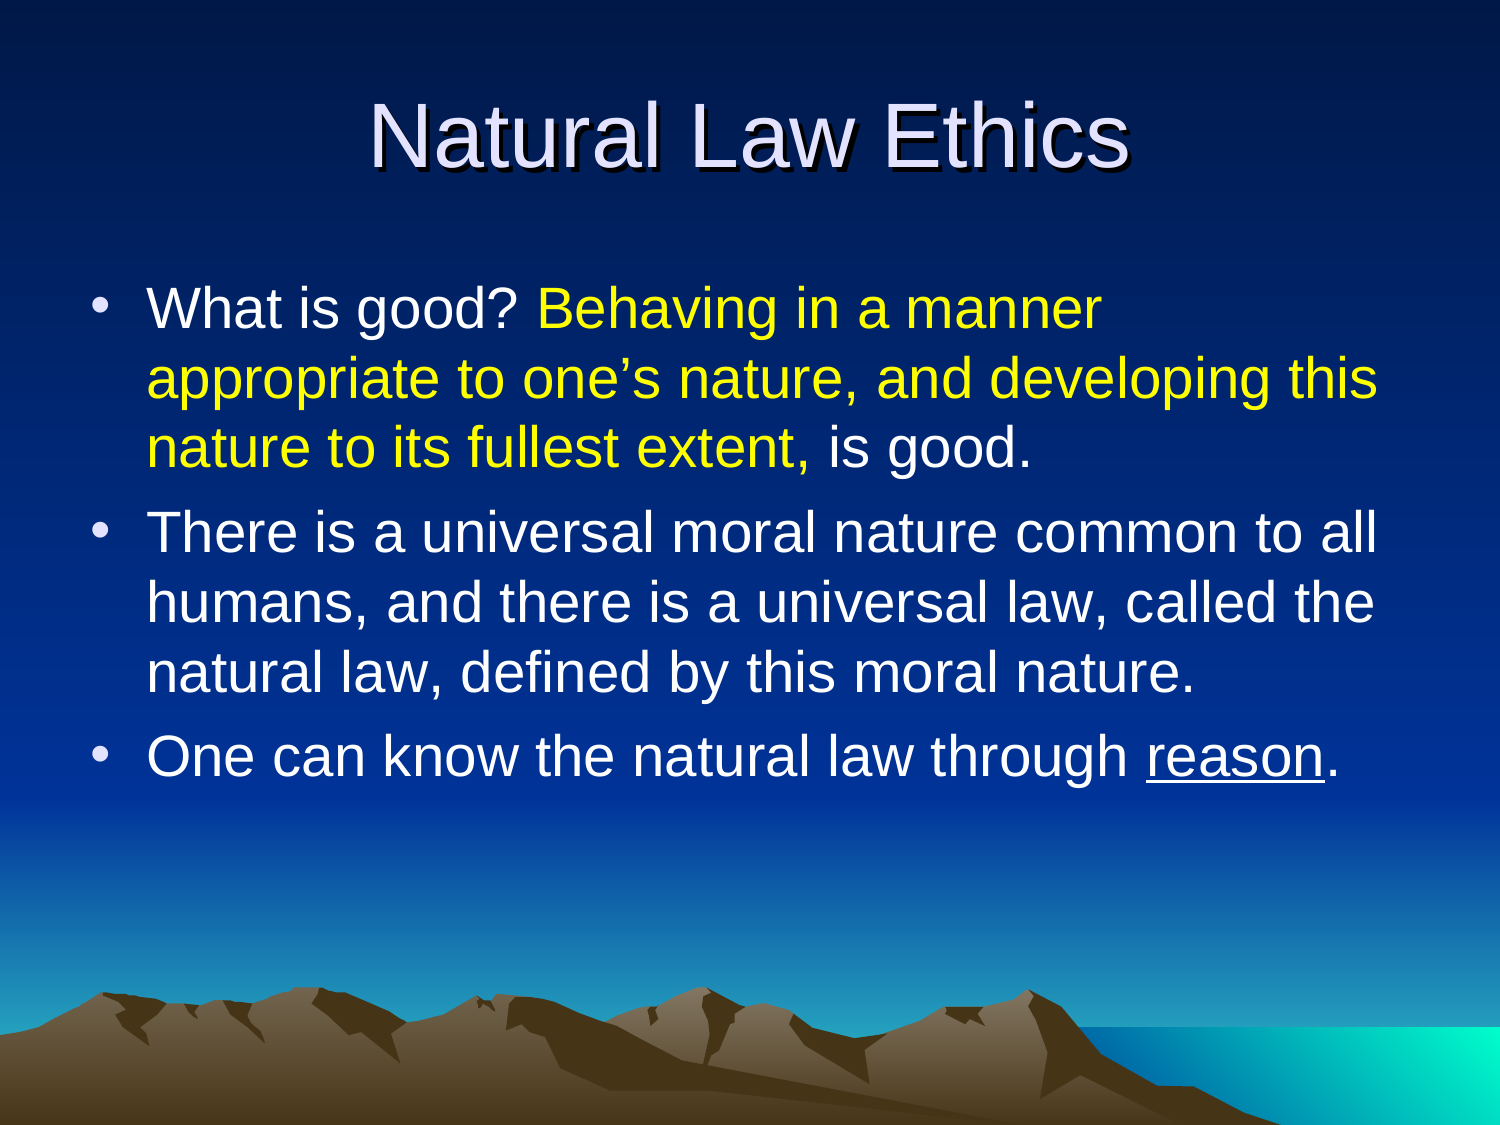

# Natural Law Ethics
What is good? Behaving in a manner appropriate to one’s nature, and developing this nature to its fullest extent, is good.
There is a universal moral nature common to all humans, and there is a universal law, called the natural law, defined by this moral nature.
One can know the natural law through reason.